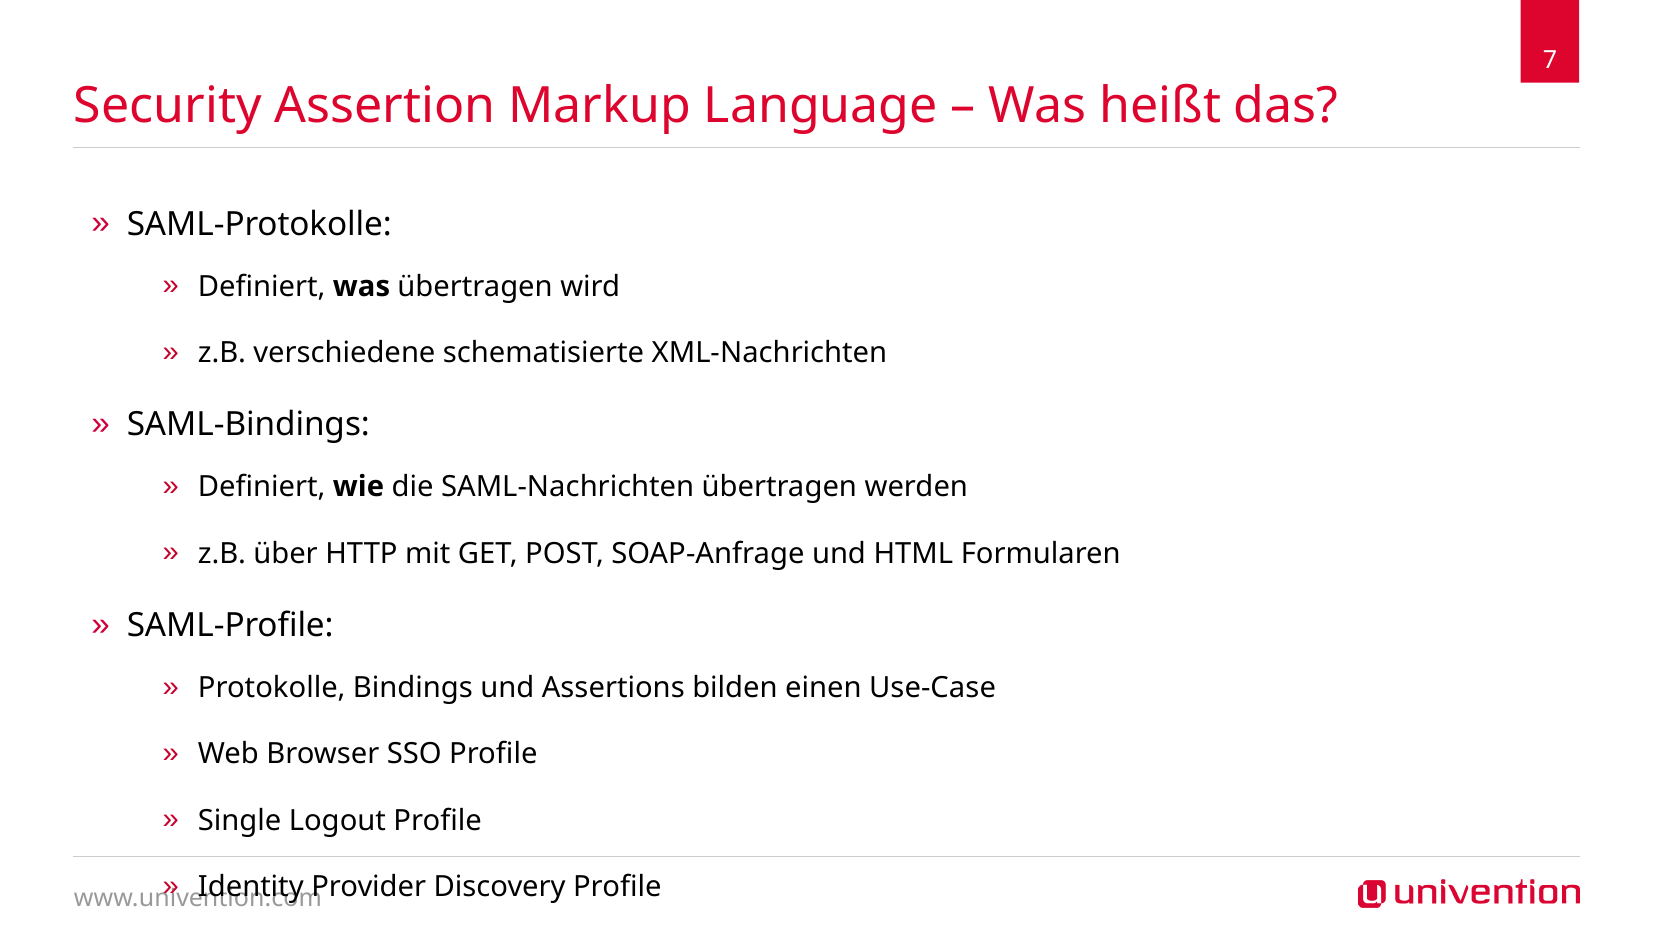

# Security Assertion Markup Language – Was heißt das?
SAML-Protokolle:
Definiert, was übertragen wird
z.B. verschiedene schematisierte XML-Nachrichten
SAML-Bindings:
Definiert, wie die SAML-Nachrichten übertragen werden
z.B. über HTTP mit GET, POST, SOAP-Anfrage und HTML Formularen
SAML-Profile:
Protokolle, Bindings und Assertions bilden einen Use-Case
Web Browser SSO Profile
Single Logout Profile
Identity Provider Discovery Profile